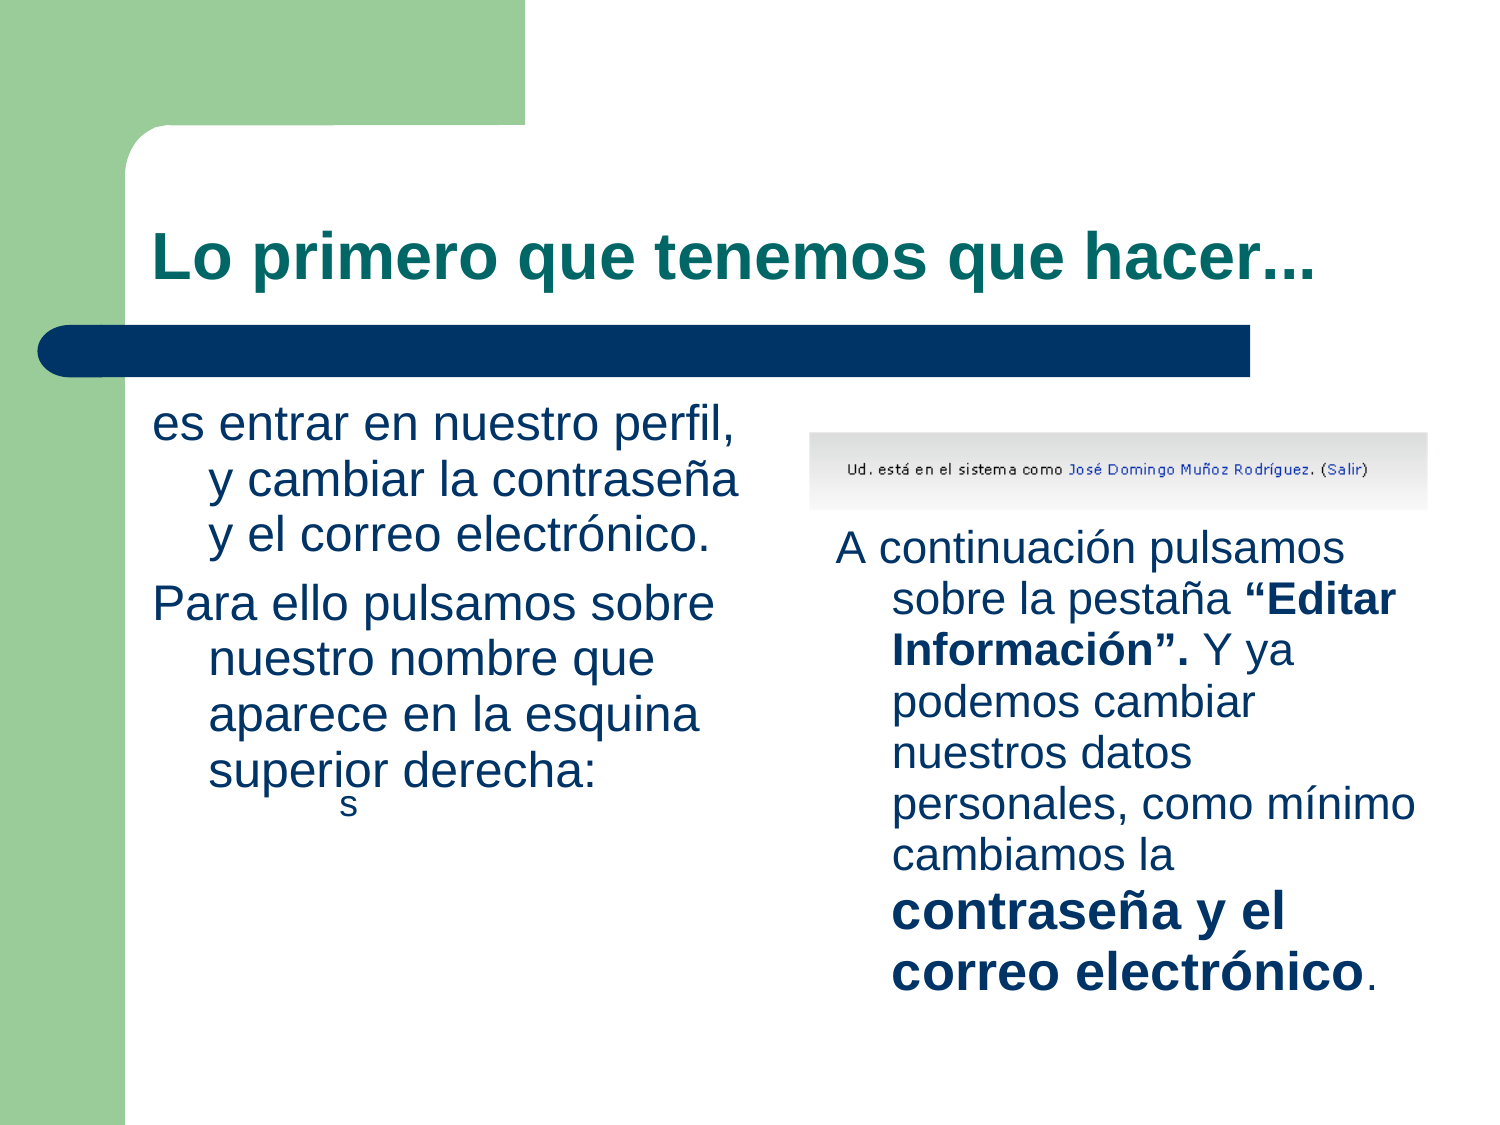

# Lo primero que tenemos que hacer...
es entrar en nuestro perfil, y cambiar la contraseña y el correo electrónico.
Para ello pulsamos sobre nuestro nombre que aparece en la esquina superior derecha:
A continuación pulsamos sobre la pestaña “Editar Información”. Y ya podemos cambiar nuestros datos personales, como mínimo cambiamos la contraseña y el correo electrónico.
s